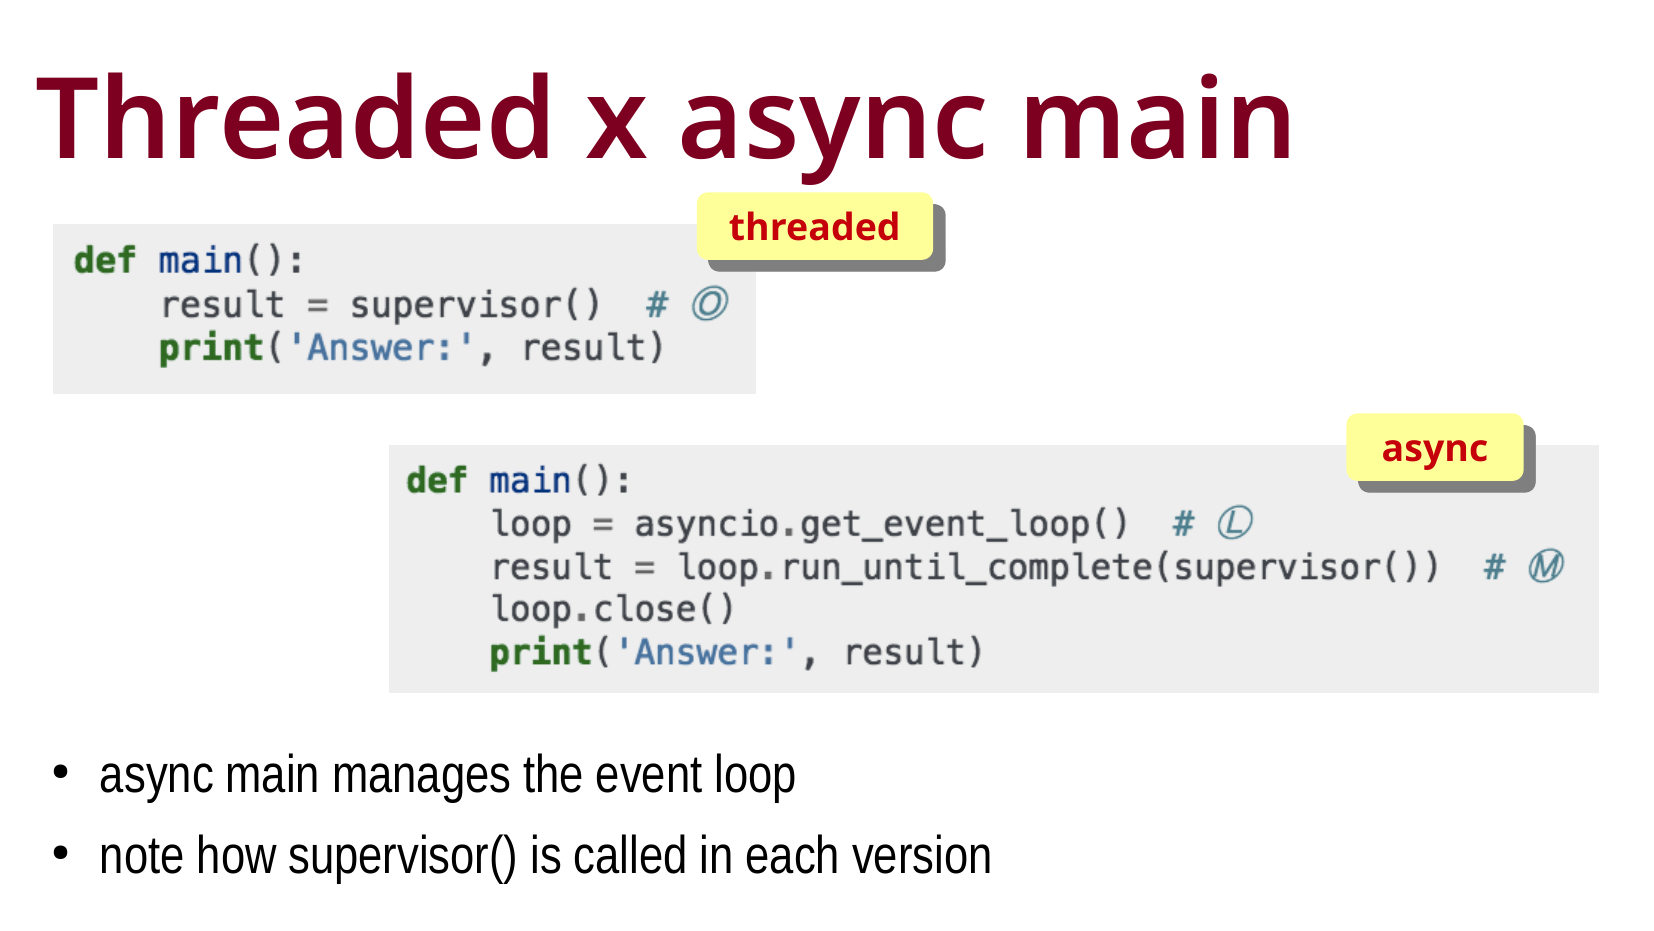

# Threaded x async main
threaded
async
async main manages the event loop
note how supervisor() is called in each version